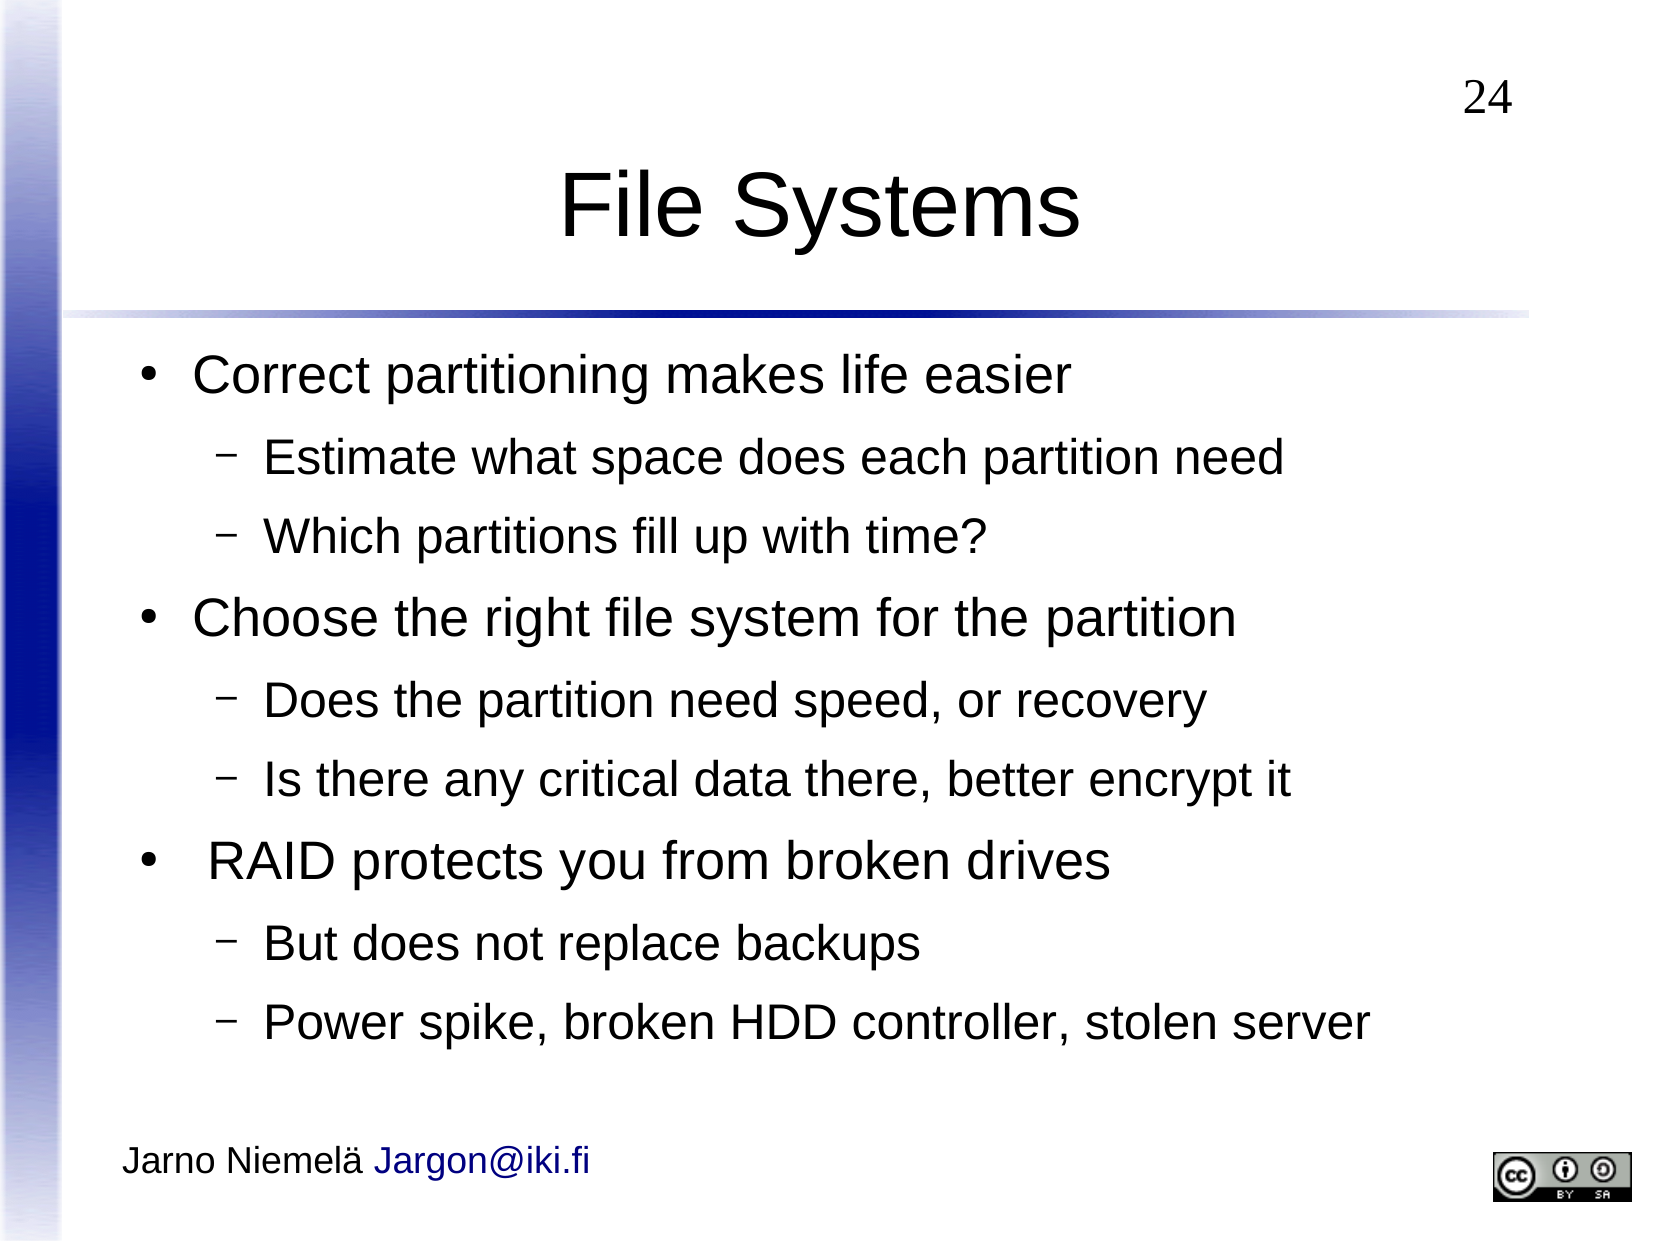

# File Systems
Correct partitioning makes life easier
Estimate what space does each partition need
Which partitions fill up with time?
Choose the right file system for the partition
Does the partition need speed, or recovery
Is there any critical data there, better encrypt it
 RAID protects you from broken drives
But does not replace backups
Power spike, broken HDD controller, stolen server